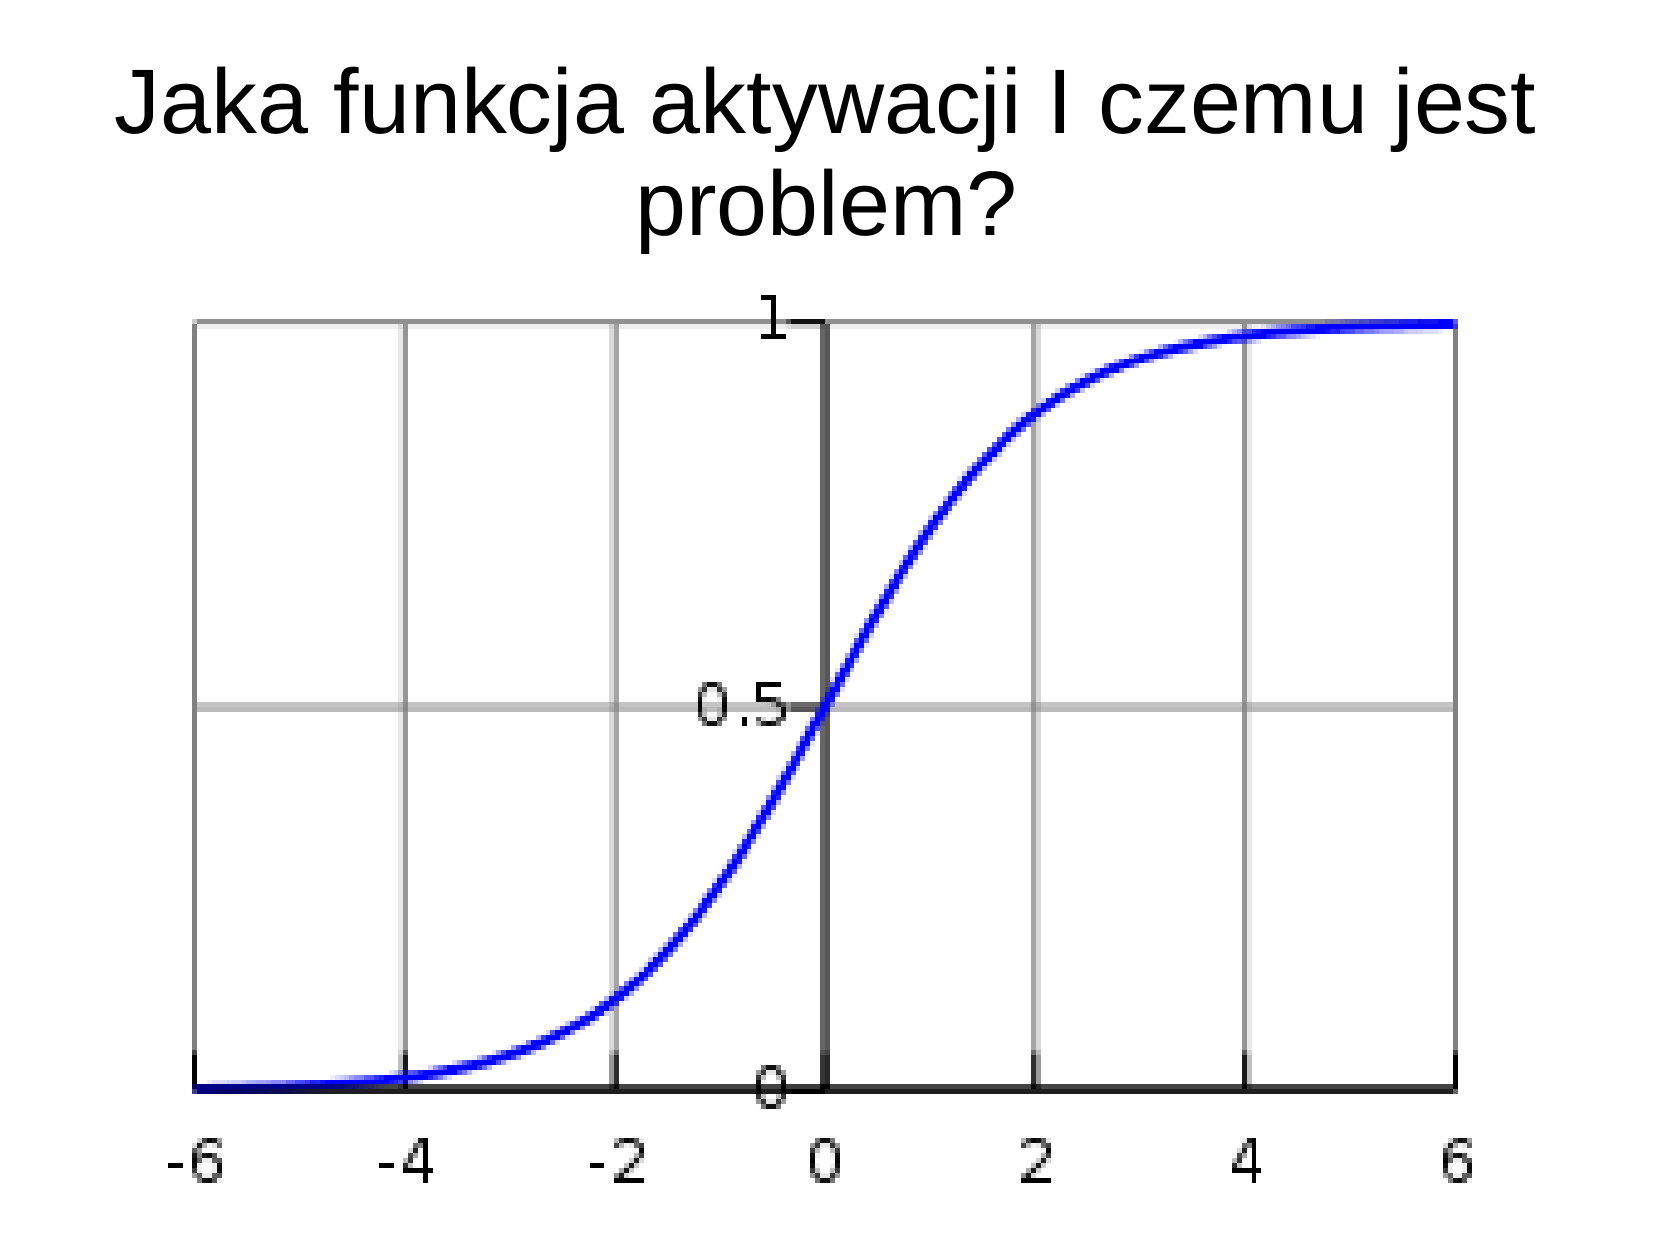

# Jaka funkcja aktywacji I czemu jest problem?